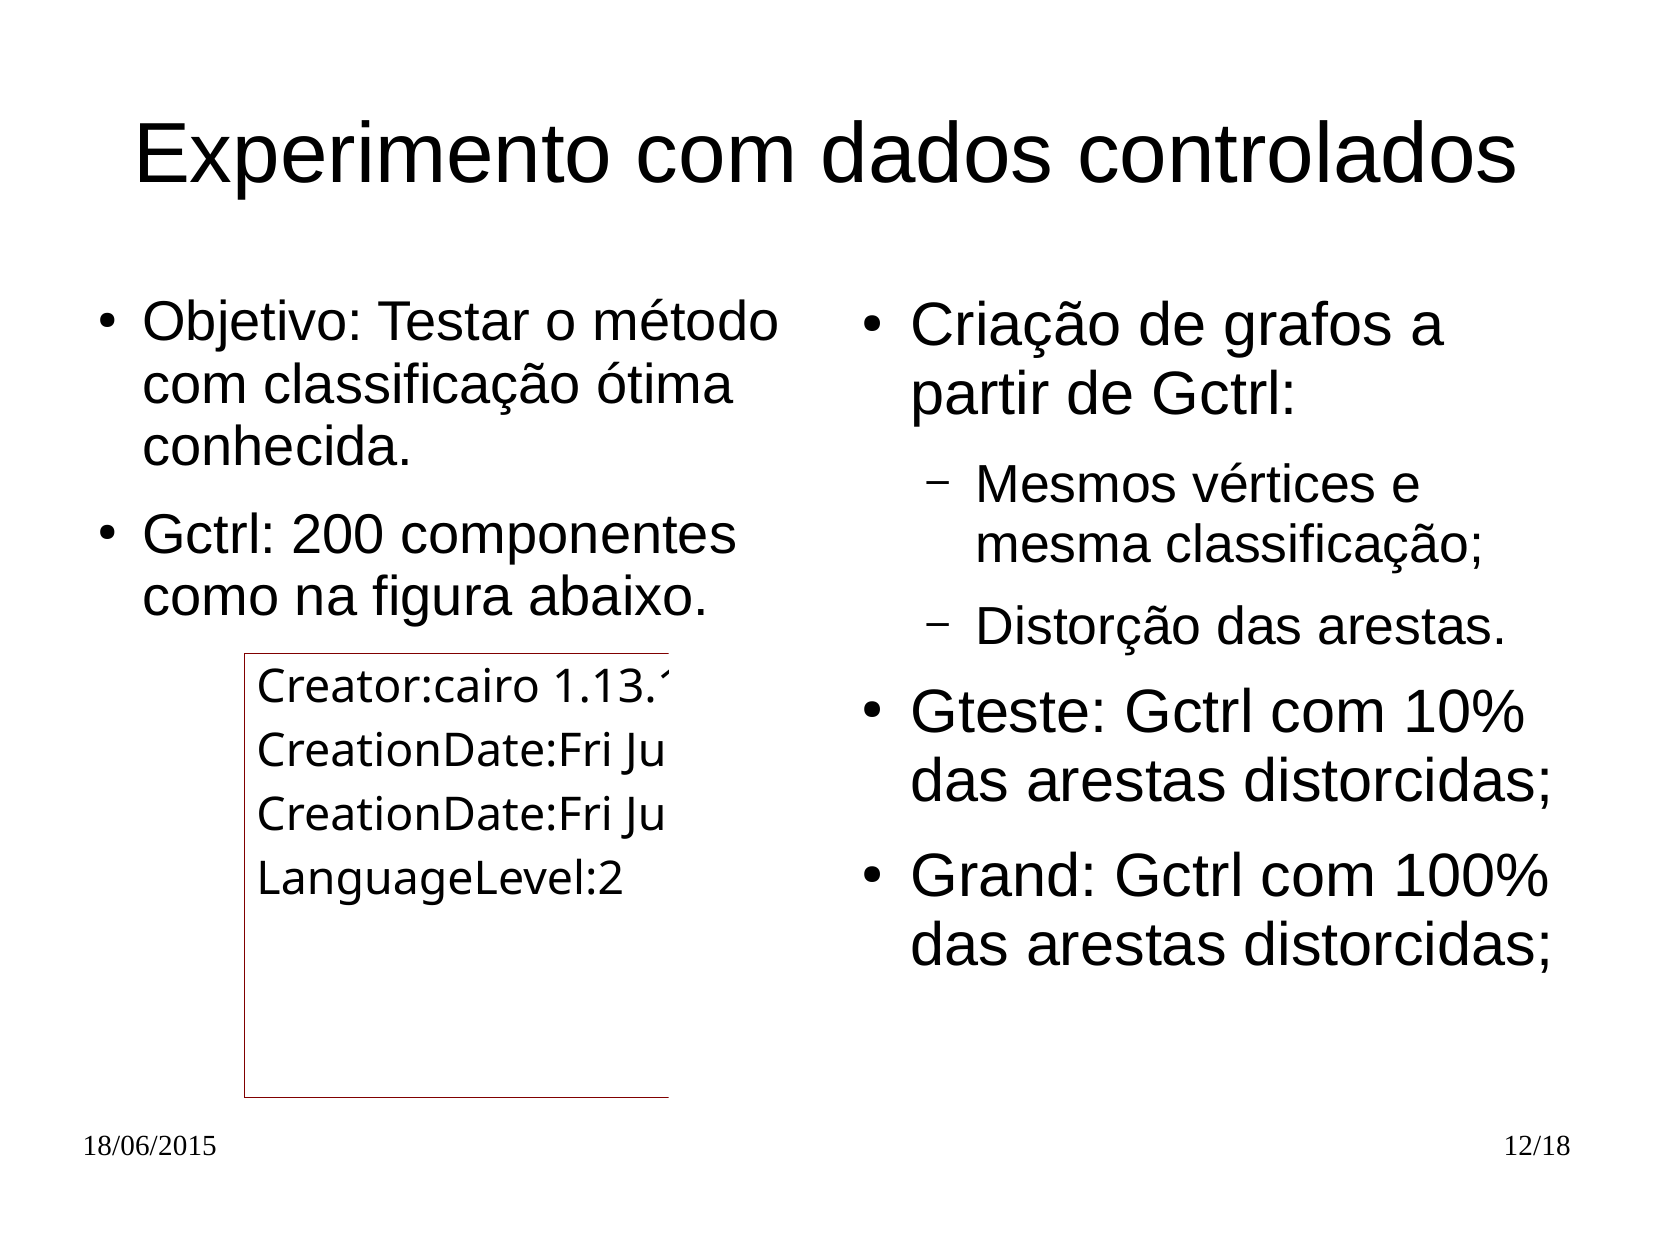

# Experimento com dados controlados
Objetivo: Testar o método com classificação ótima conhecida.
Gctrl: 200 componentes como na figura abaixo.
Criação de grafos a partir de Gctrl:
Mesmos vértices e mesma classificação;
Distorção das arestas.
Gteste: Gctrl com 10% das arestas distorcidas;
Grand: Gctrl com 100% das arestas distorcidas;
18/06/2015
12